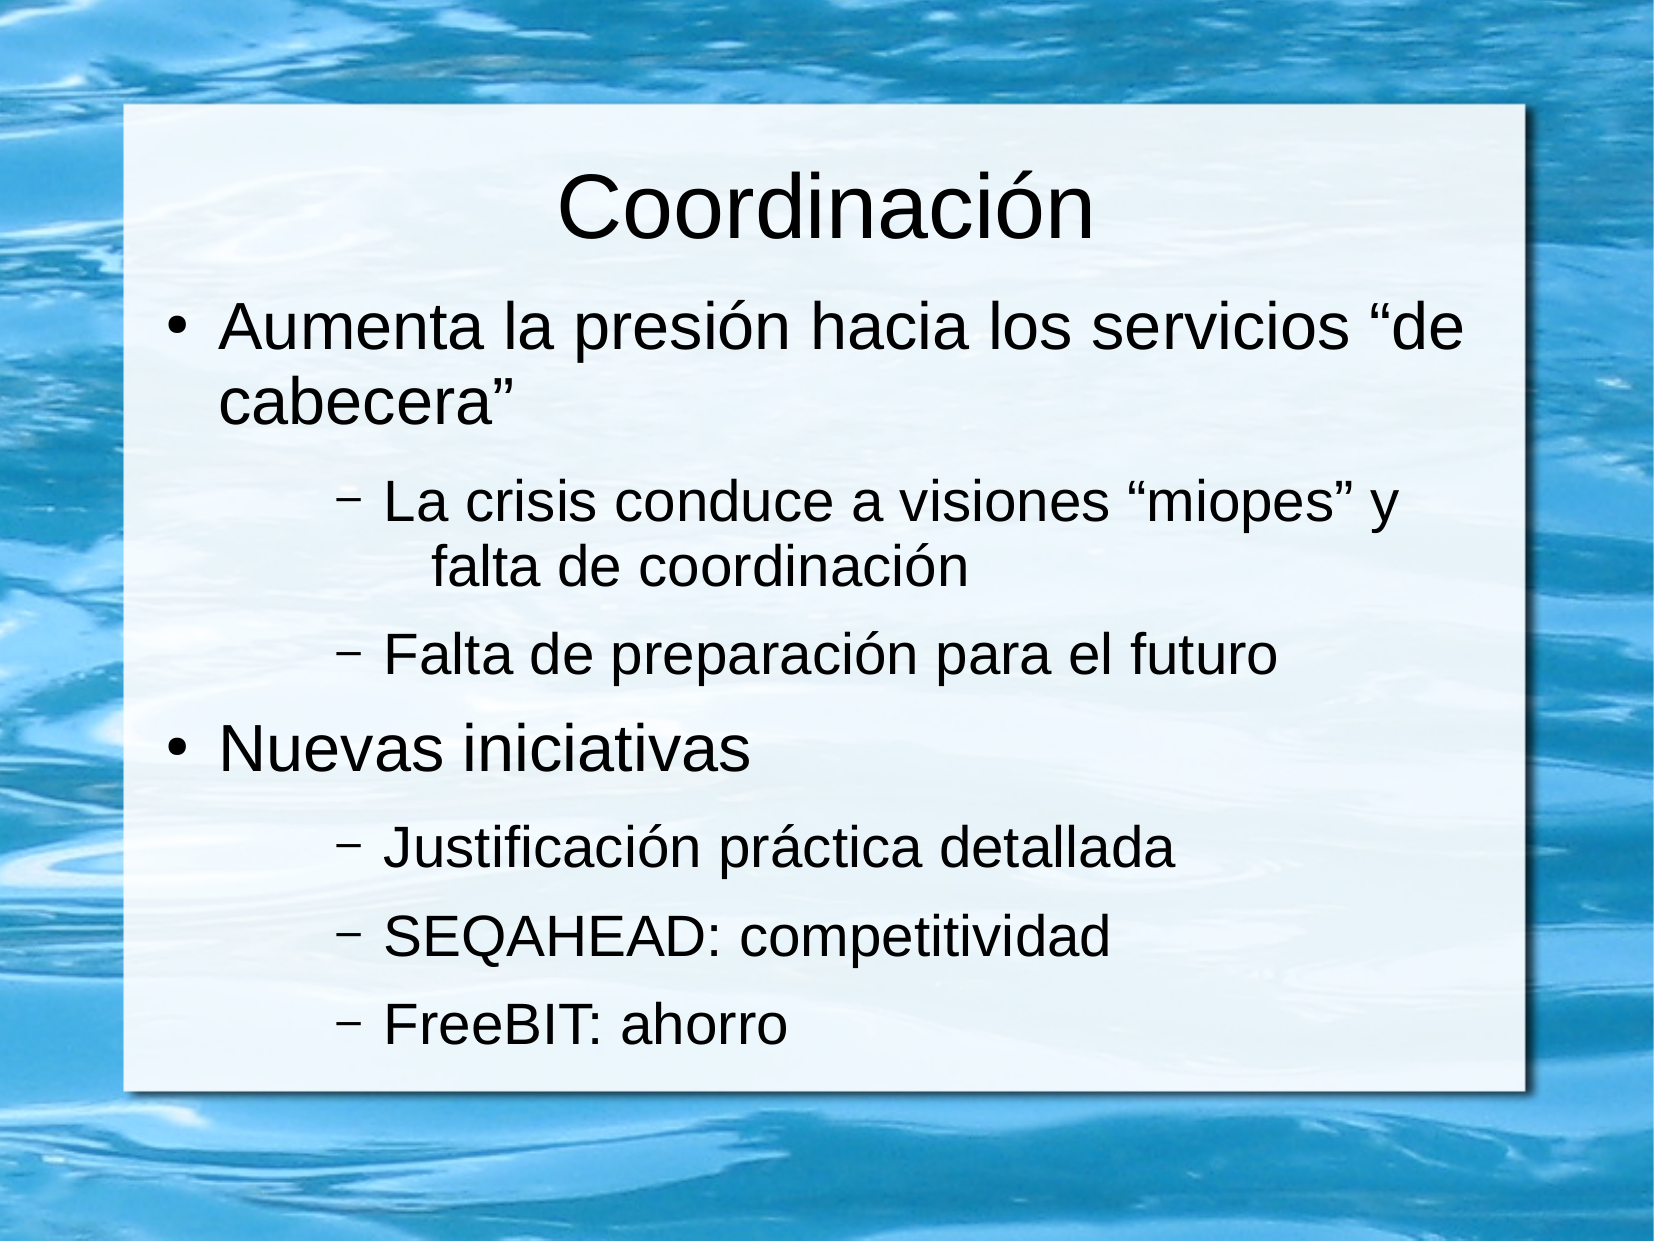

# Coordinación
Aumenta la presión hacia los servicios “de cabecera”
La crisis conduce a visiones “miopes” y falta de coordinación
Falta de preparación para el futuro
Nuevas iniciativas
Justificación práctica detallada
SEQAHEAD: competitividad
FreeBIT: ahorro